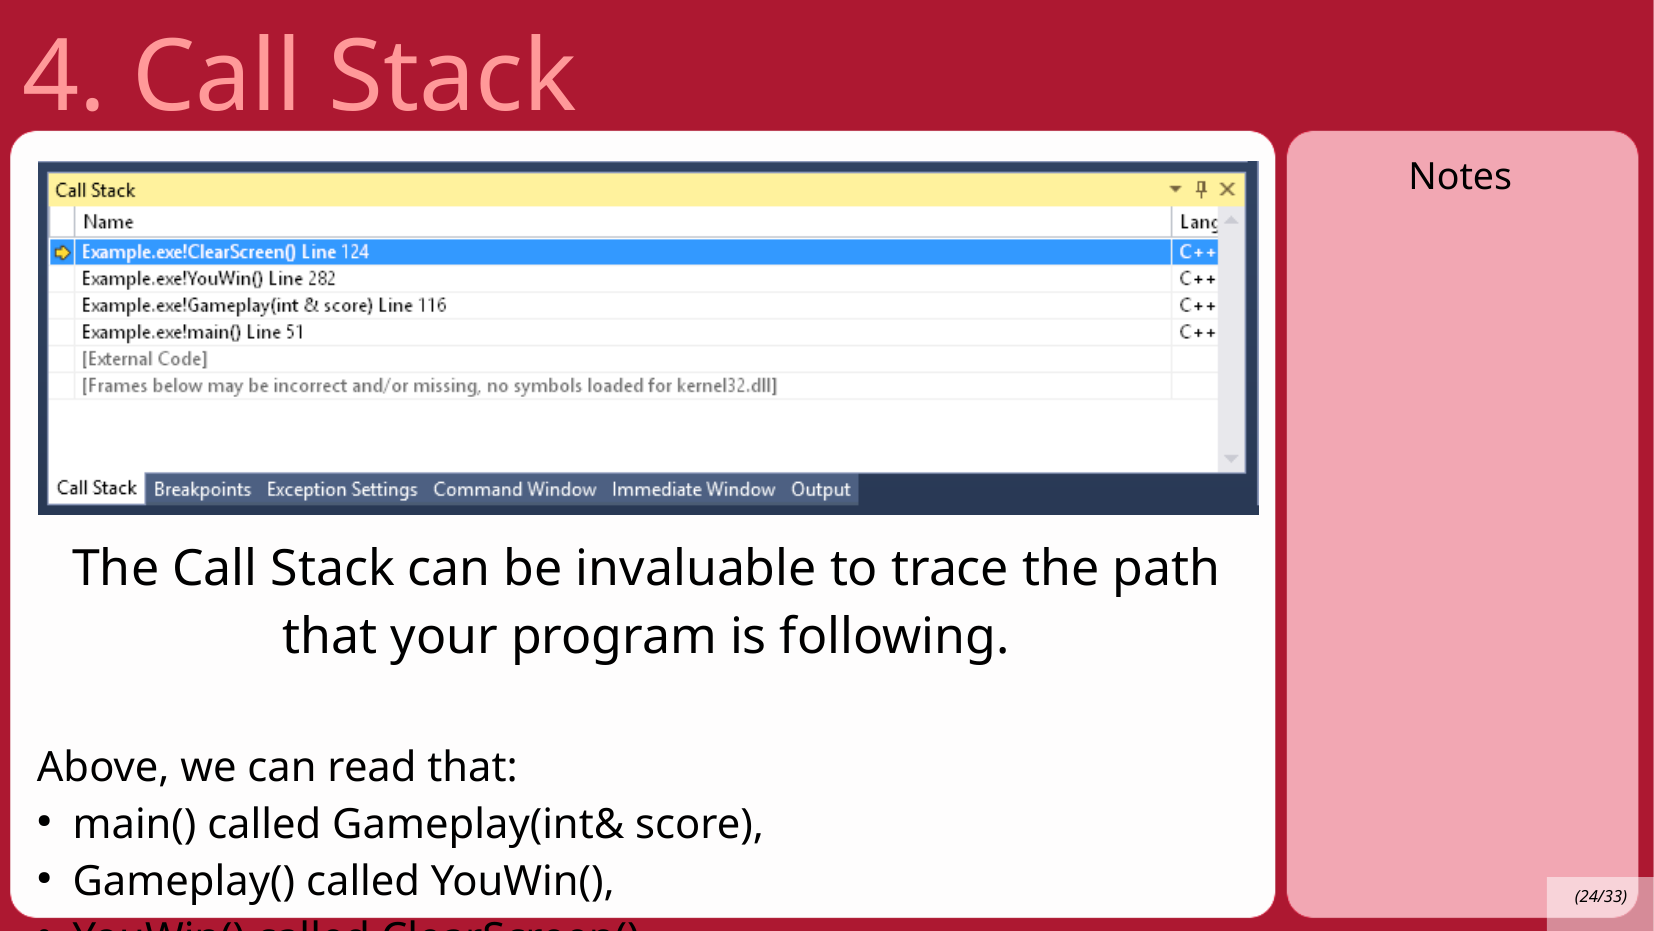

# 4. Call Stack
Notes
The Call Stack can be invaluable to trace the path that your program is following.
Above, we can read that:
main() called Gameplay(int& score),
Gameplay() called YouWin(),
YouWin() called ClearScreen()